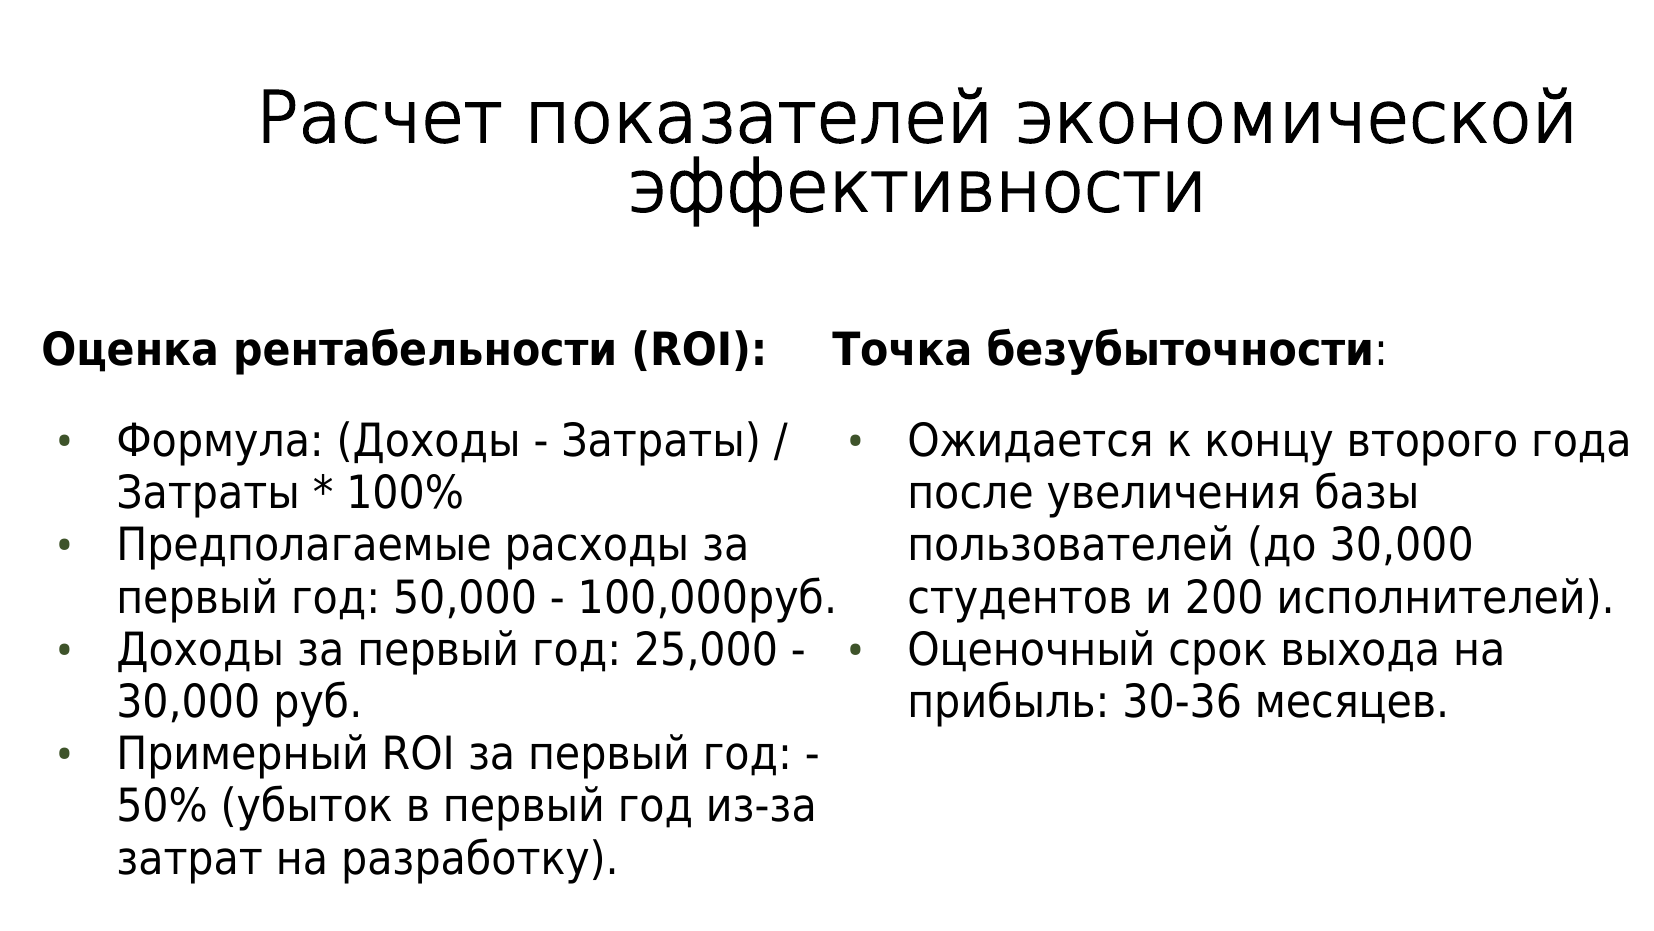

# Расчет показателей экономической эффективности
Оценка рентабельности (ROI):
Формула: (Доходы - Затраты) / Затраты * 100%
Предполагаемые расходы за первый год: 50,000 - 100,000руб.
Доходы за первый год: 25,000 -30,000 руб.
Примерный ROI за первый год: -50% (убыток в первый год из-за затрат на разработку).
Точка безубыточности:
Ожидается к концу второго года после увеличения базы пользователей (до 30,000 студентов и 200 исполнителей).
Оценочный срок выхода на прибыль: 30-36 месяцев.